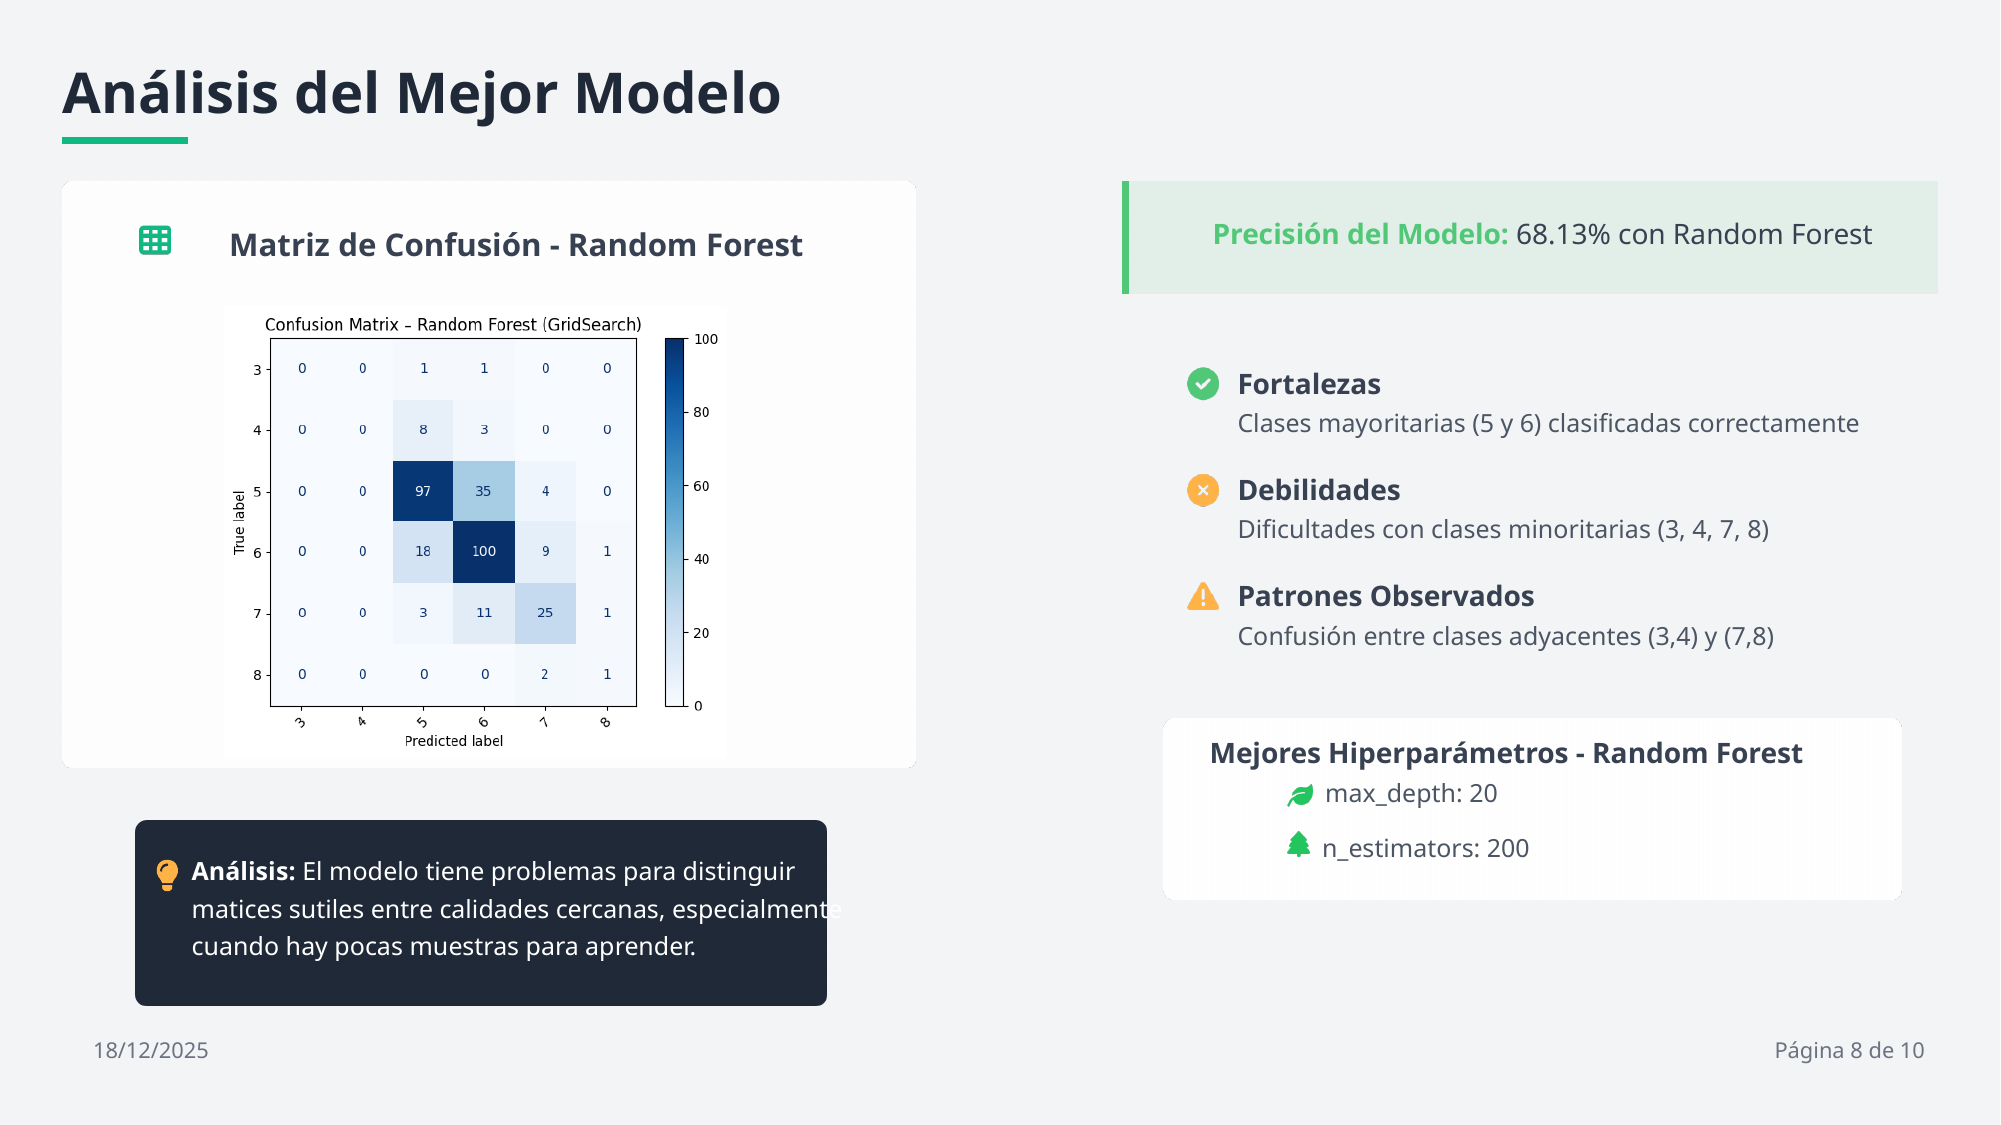

Análisis del Mejor Modelo
Precisión del Modelo: 68.13% con Random Forest
Matriz de Confusión - Random Forest
Fortalezas
Clases mayoritarias (5 y 6) clasificadas correctamente
Debilidades
Dificultades con clases minoritarias (3, 4, 7, 8)
Patrones Observados
Confusión entre clases adyacentes (3,4) y (7,8)
Mejores Hiperparámetros - Random Forest
max_depth: 20
n_estimators: 200
Análisis: El modelo tiene problemas para distinguir matices sutiles entre calidades cercanas, especialmente cuando hay pocas muestras para aprender.
 18/12/2025
Página 8 de 10